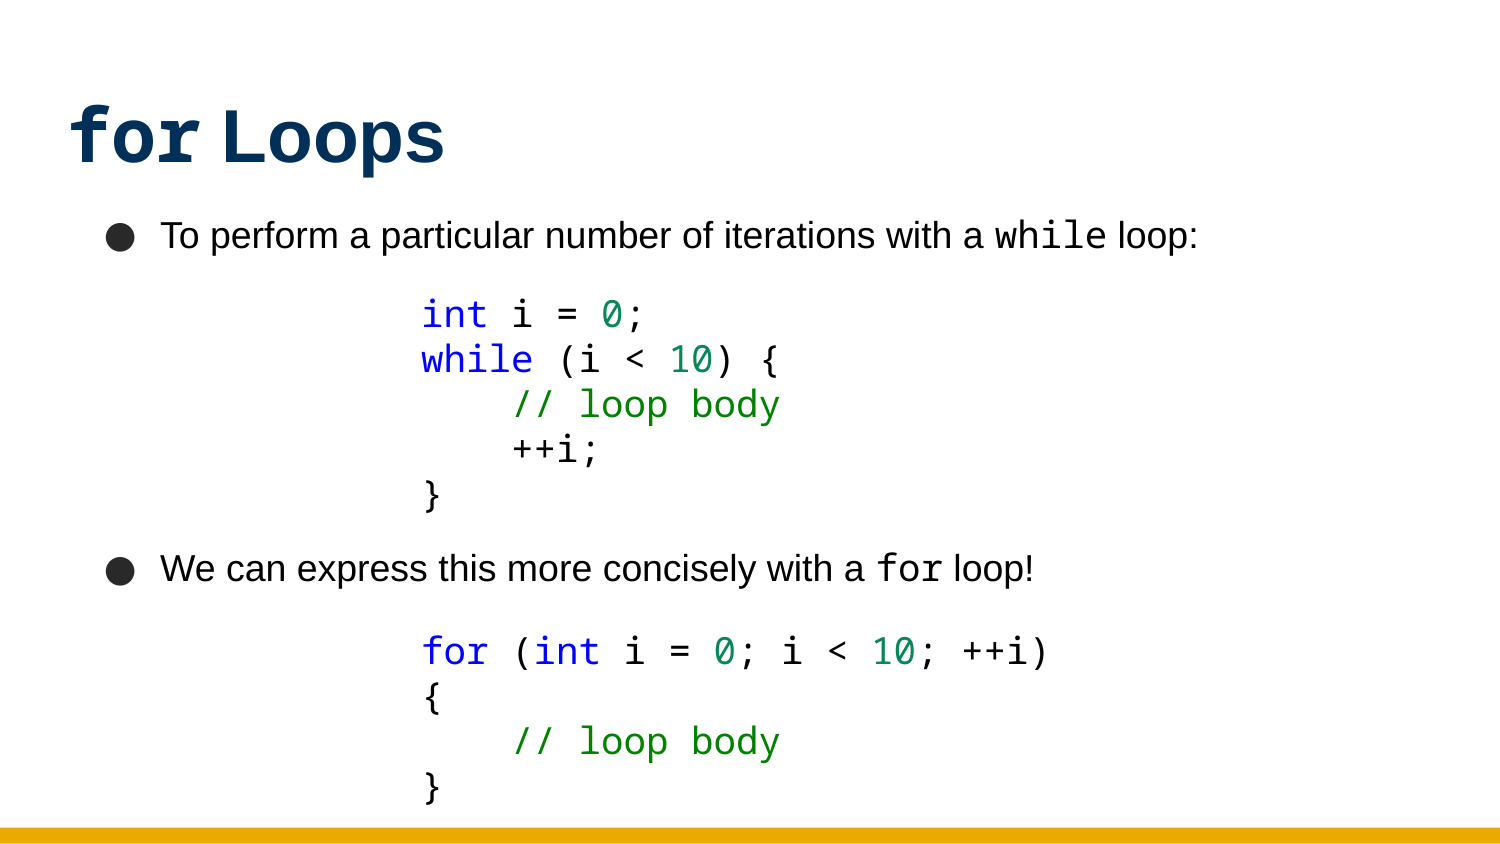

for Loops
To perform a particular number of iterations with a while loop:
We can express this more concisely with a for loop!
int i = 0;
while (i < 10) {
 // loop body
 ++i;
}
for (int i = 0; i < 10; ++i) {
 // loop body
}